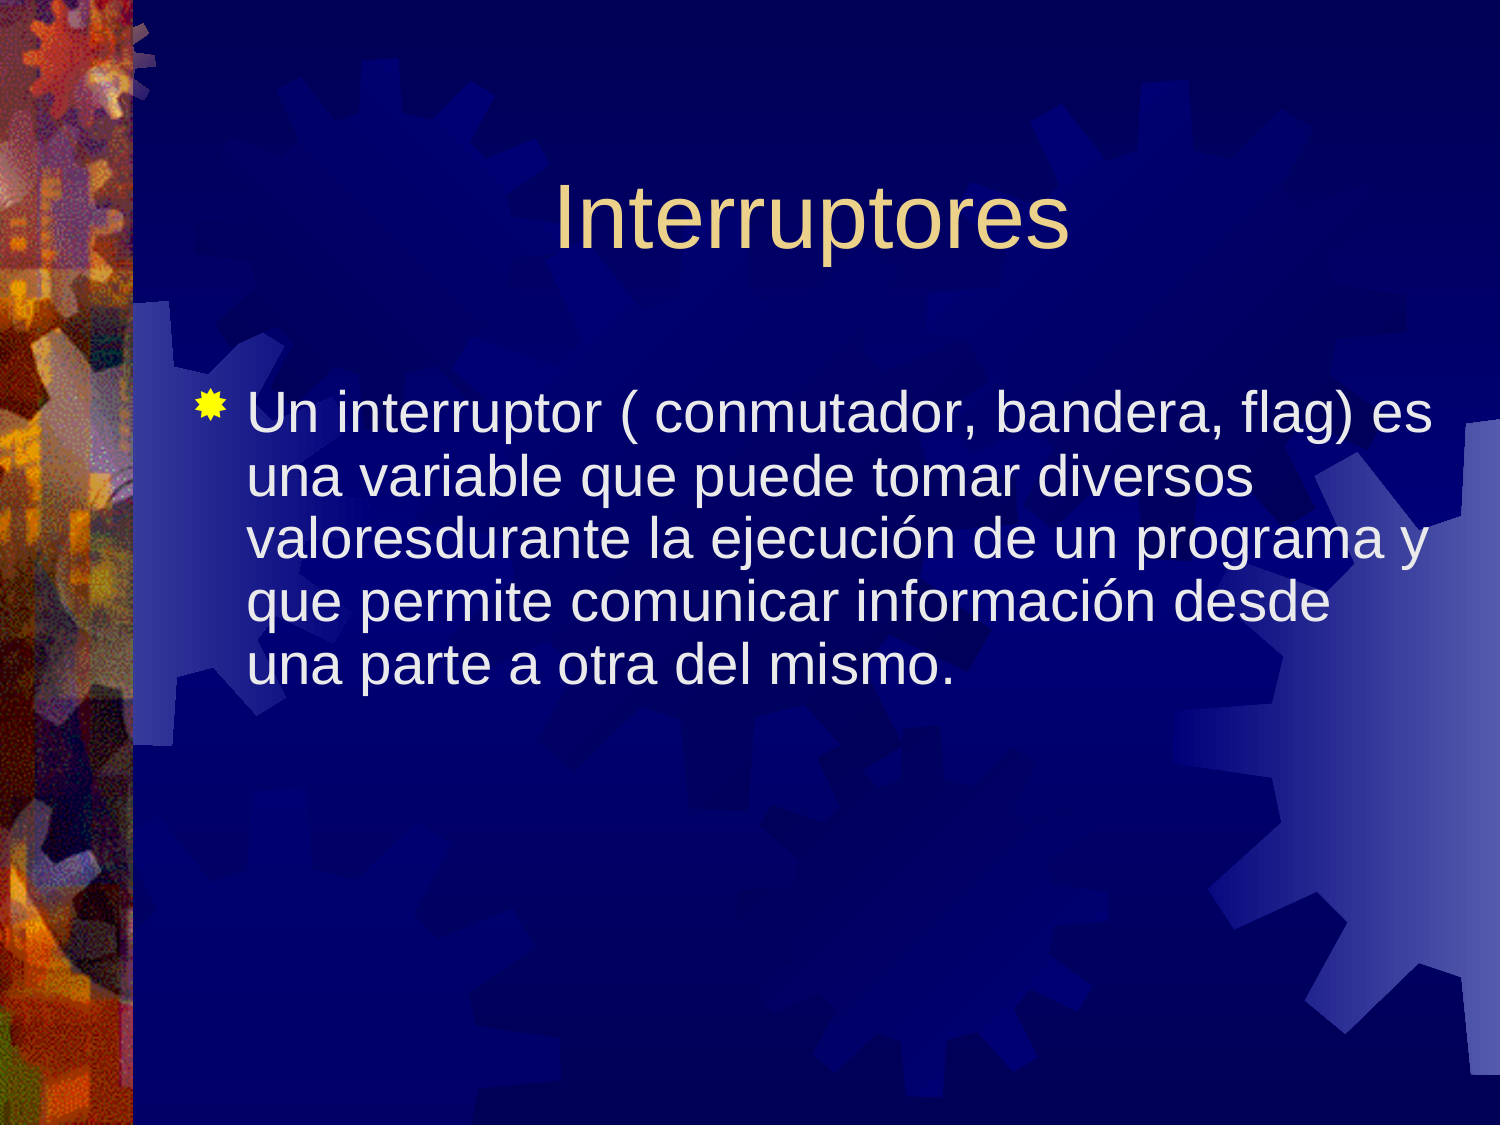

Interruptores
Un interruptor ( conmutador, bandera, flag) es una variable que puede tomar diversos valoresdurante la ejecución de un programa y que permite comunicar información desde una parte a otra del mismo.